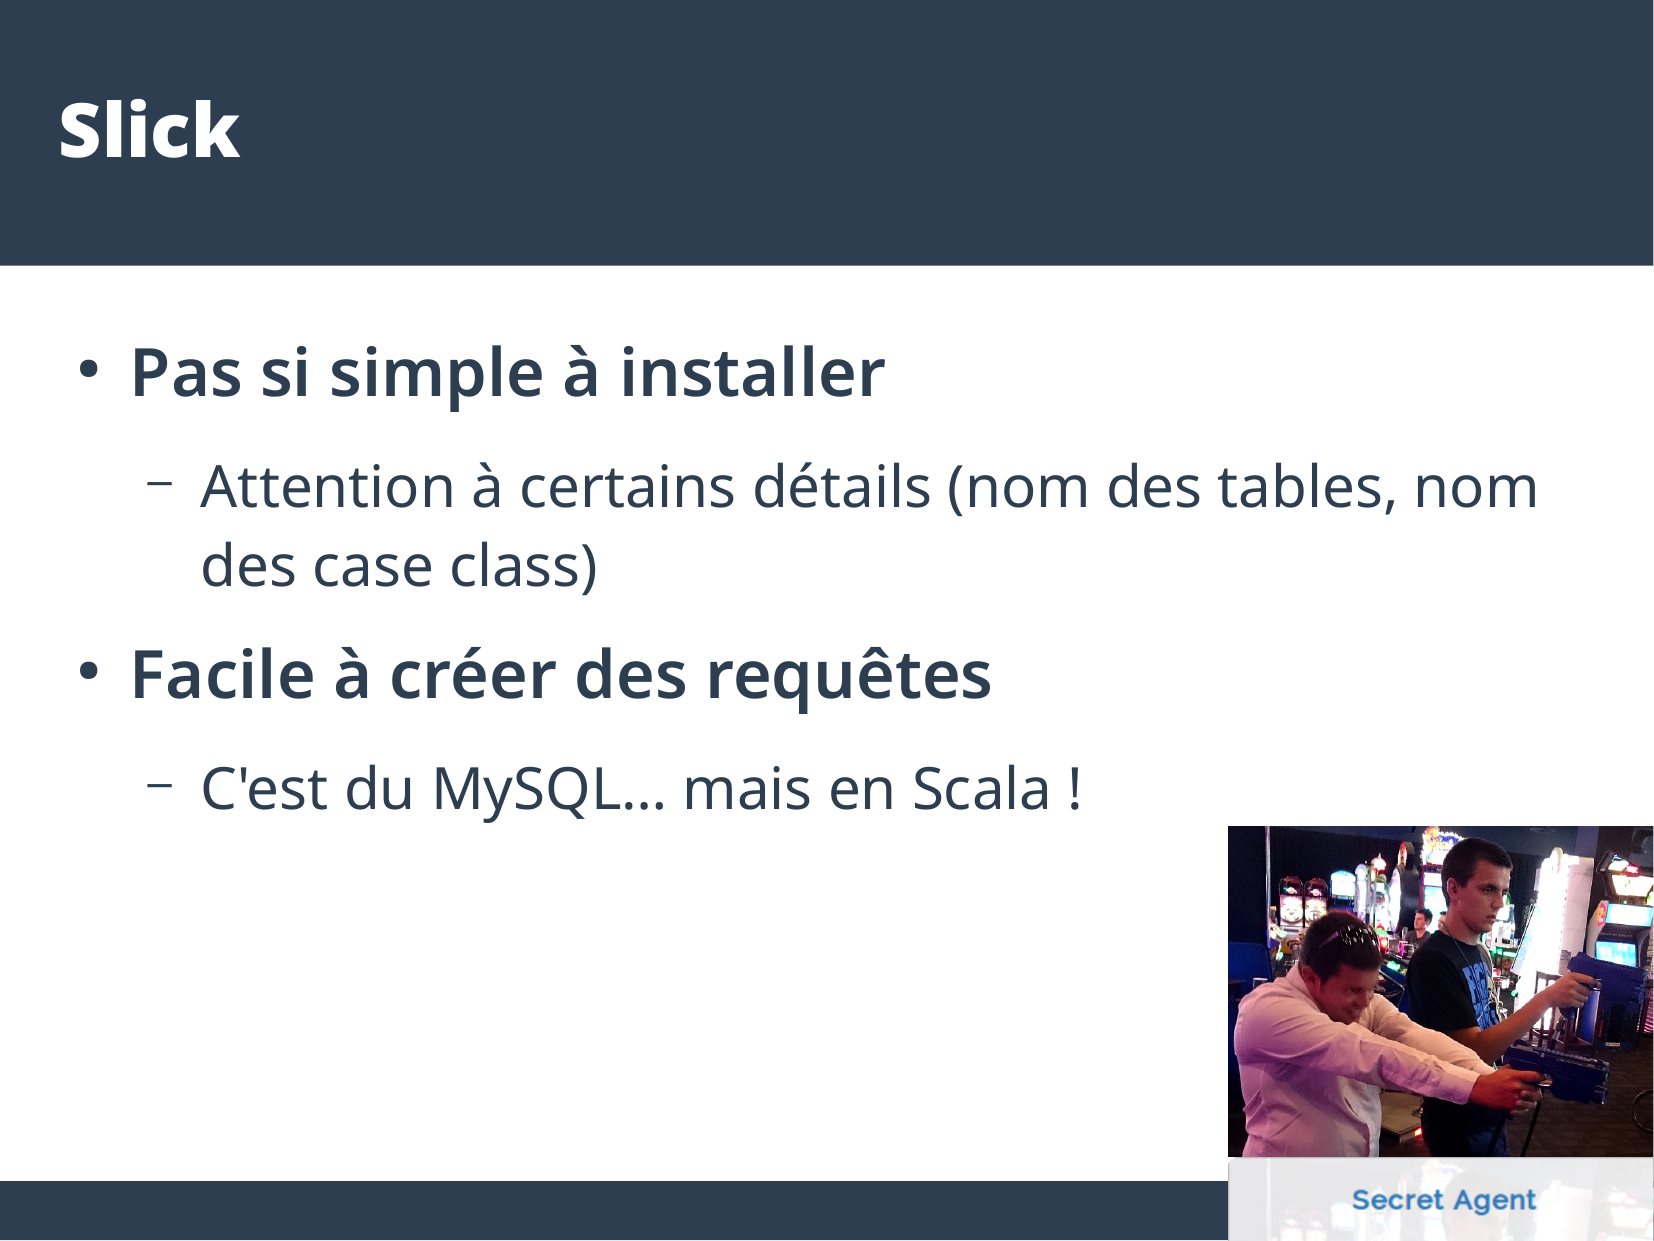

# Slick
Pas si simple à installer
Attention à certains détails (nom des tables, nom des case class)
Facile à créer des requêtes
C'est du MySQL… mais en Scala !